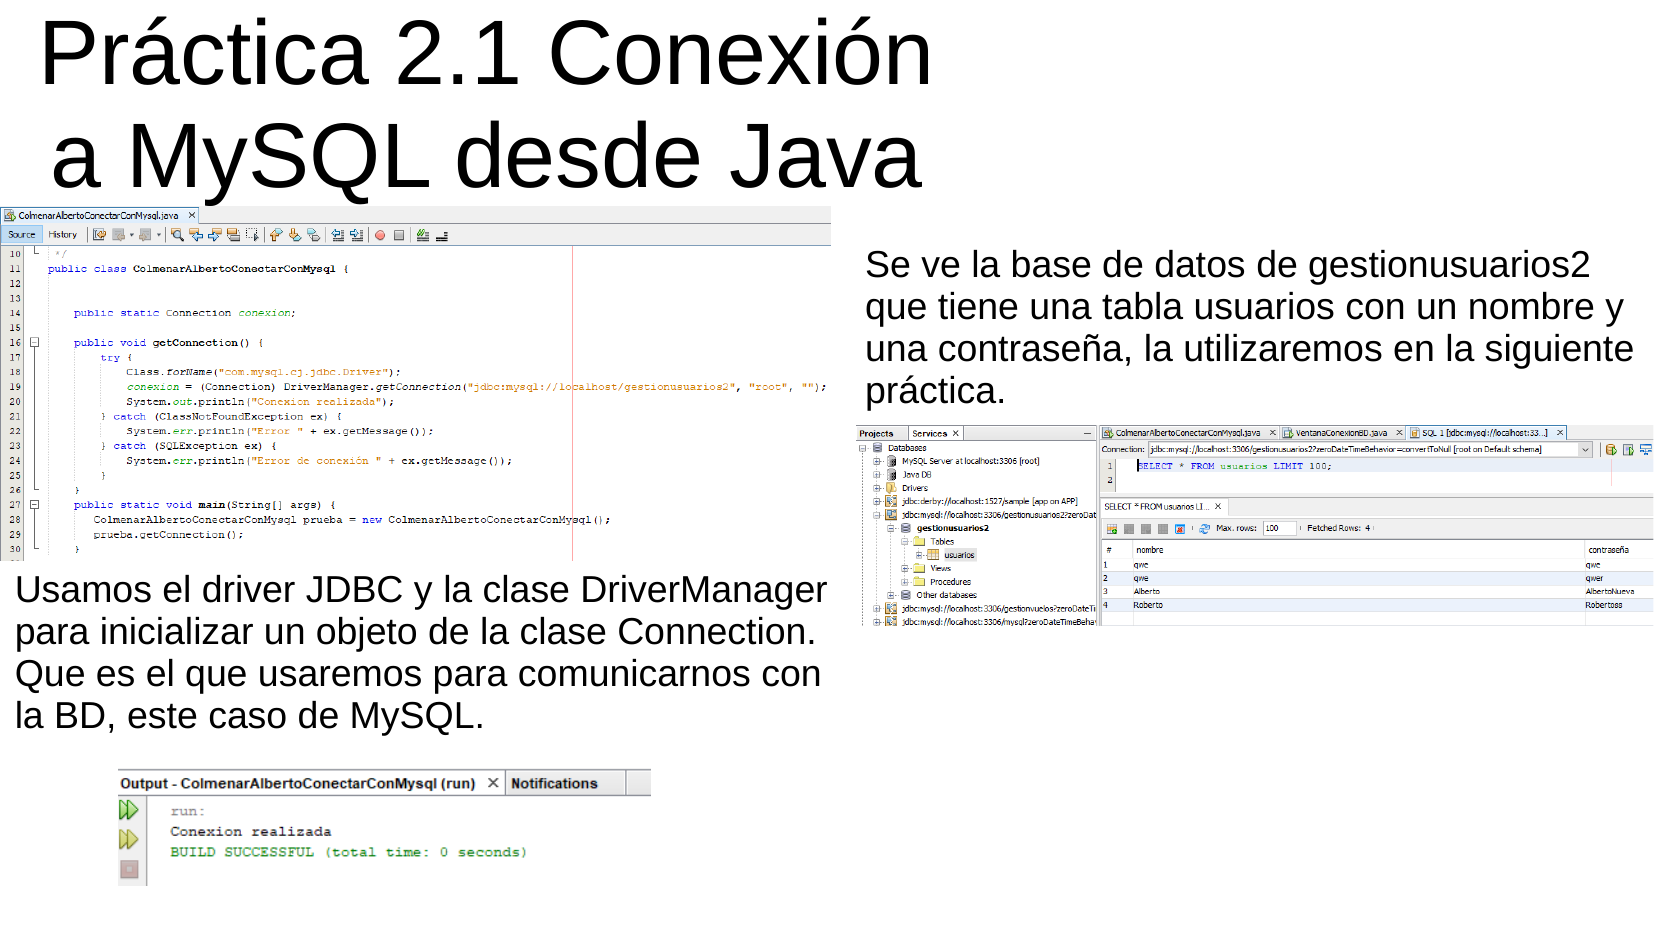

# Práctica 2.1 Conexión a MySQL desde Java
Se ve la base de datos de gestionusuarios2 que tiene una tabla usuarios con un nombre y una contraseña, la utilizaremos en la siguiente práctica.
Usamos el driver JDBC y la clase DriverManager para inicializar un objeto de la clase Connection.
Que es el que usaremos para comunicarnos con la BD, este caso de MySQL.